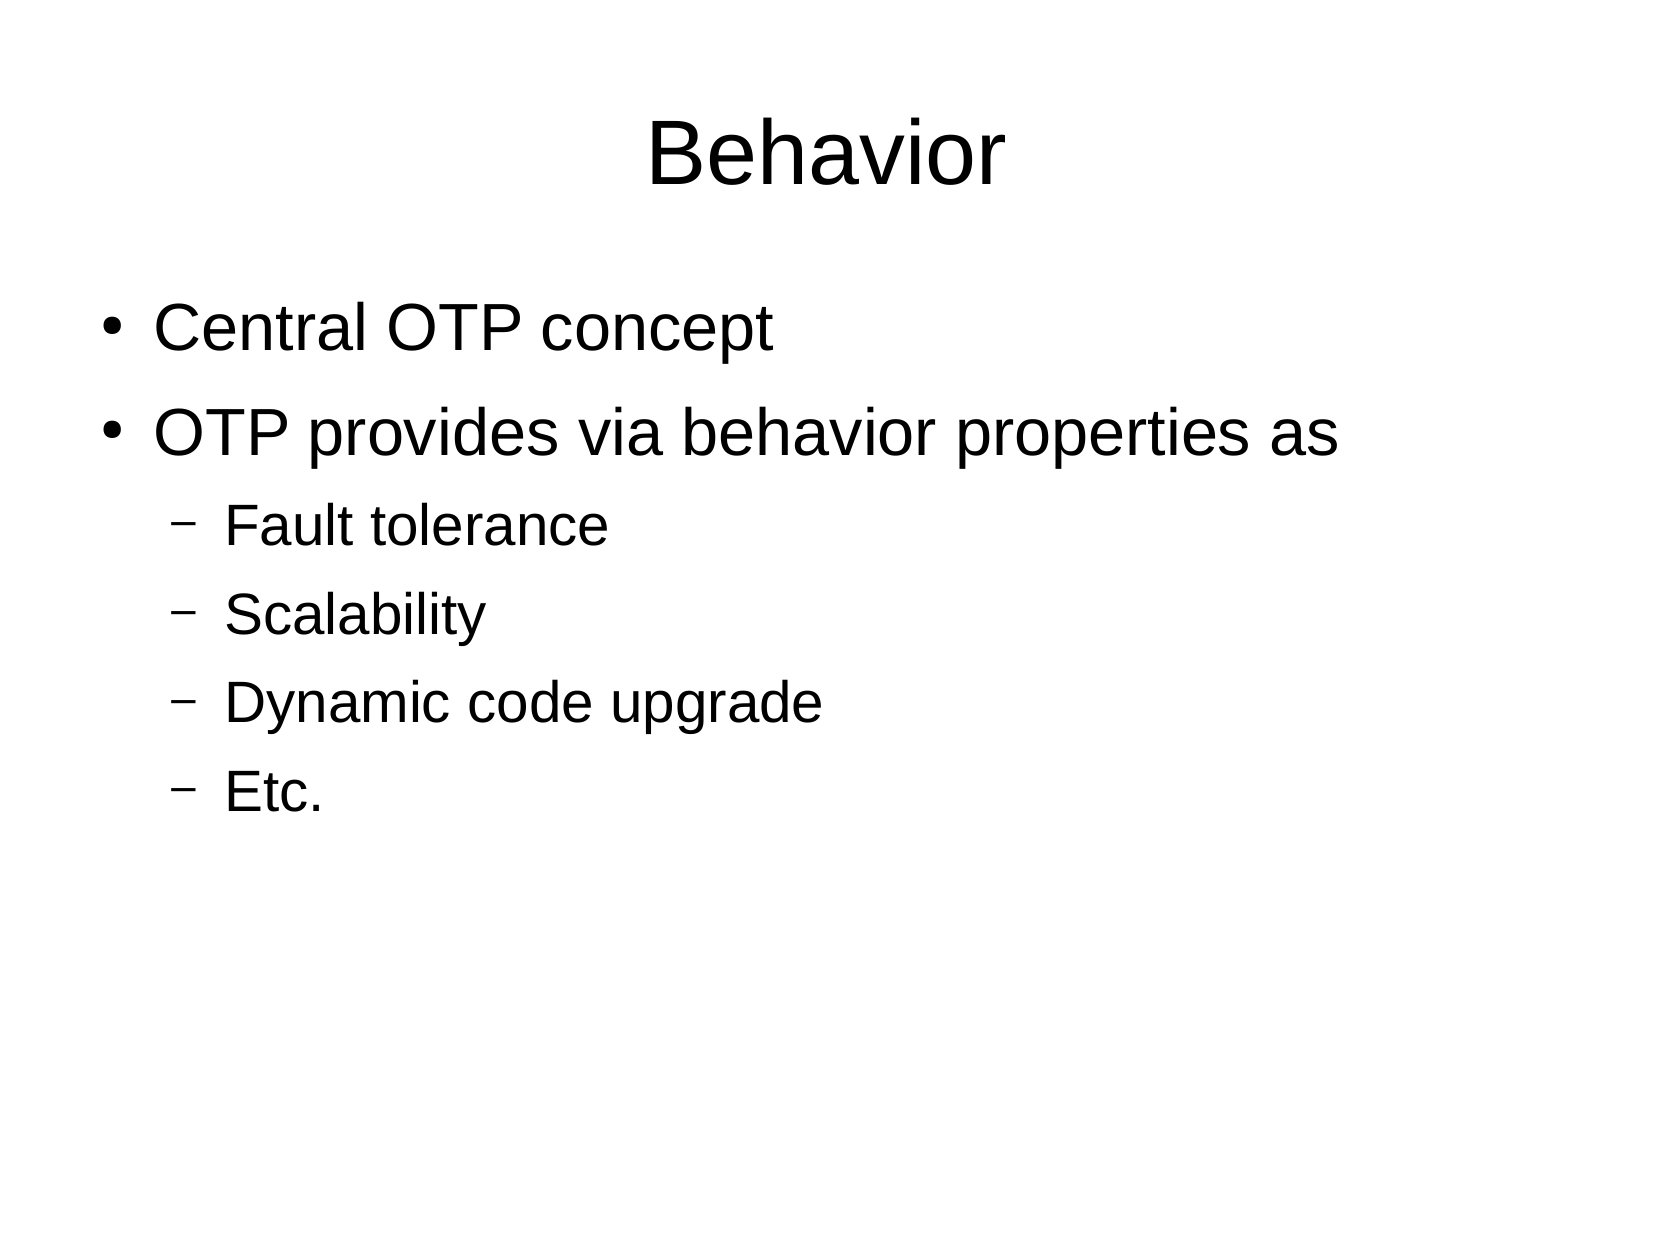

# Behavior
Central OTP concept
OTP provides via behavior properties as
Fault tolerance
Scalability
Dynamic code upgrade
Etc.